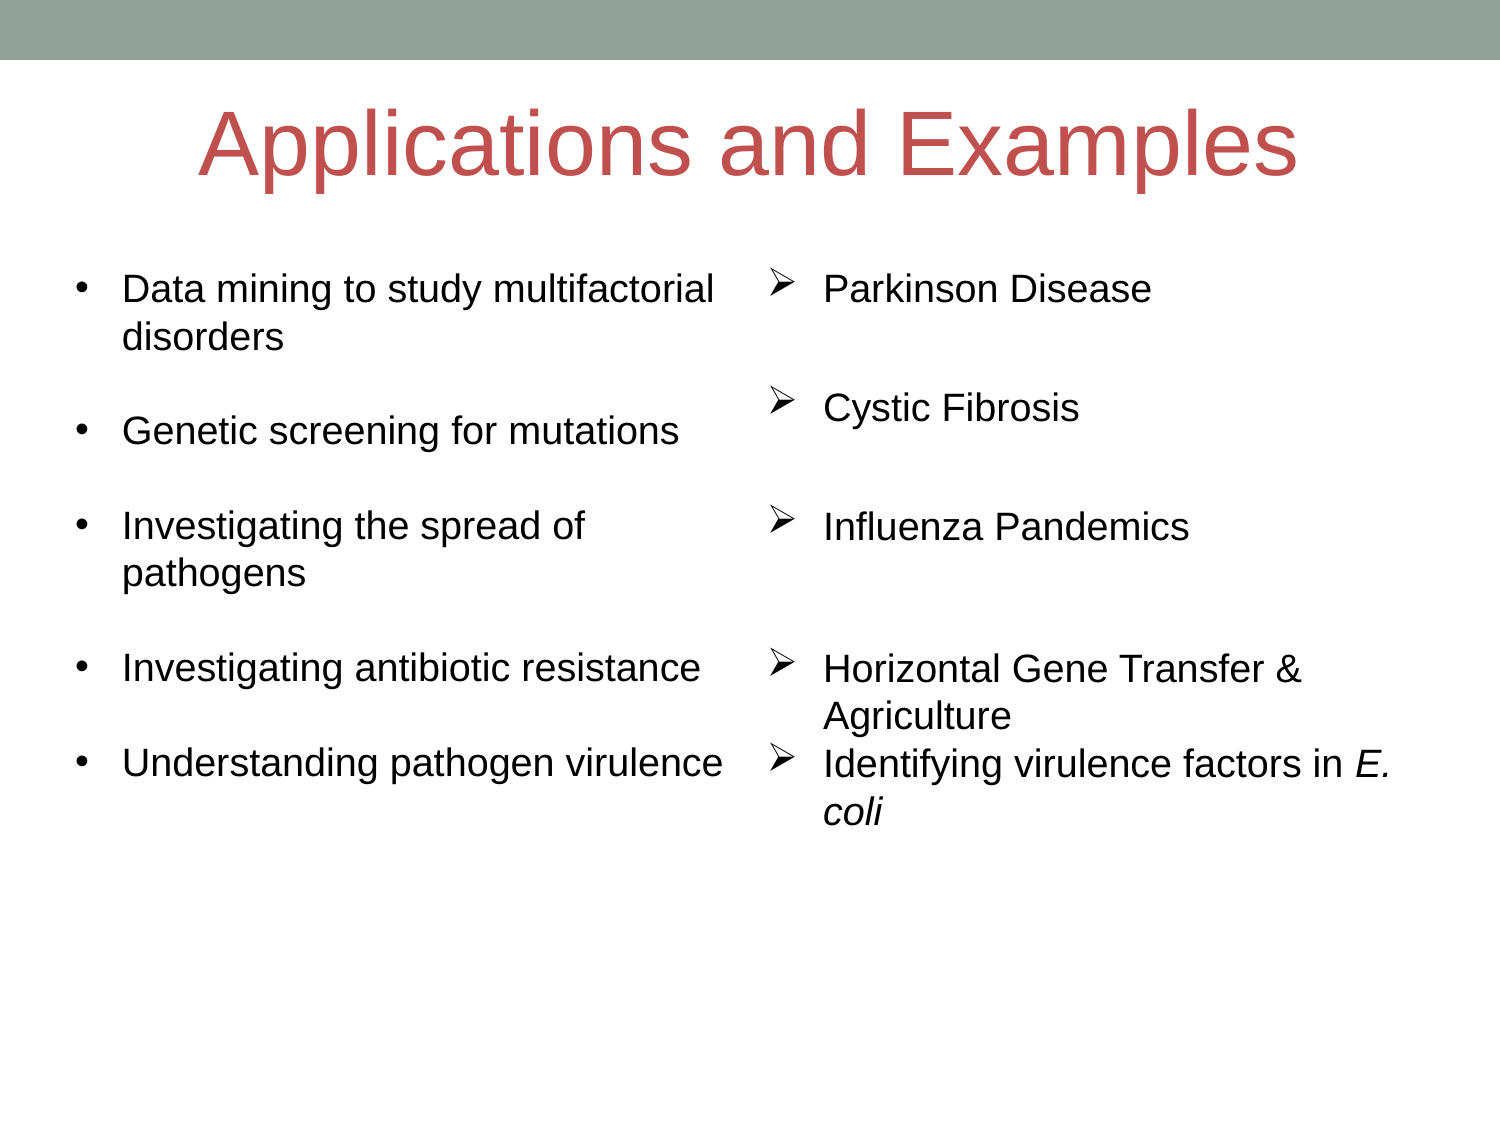

# Applications and Examples
Data mining to study multifactorial disorders
Genetic screening for mutations
Investigating the spread of pathogens
Investigating antibiotic resistance
Understanding pathogen virulence
Parkinson Disease
Cystic Fibrosis
Influenza Pandemics
Horizontal Gene Transfer & Agriculture
Identifying virulence factors in E. coli